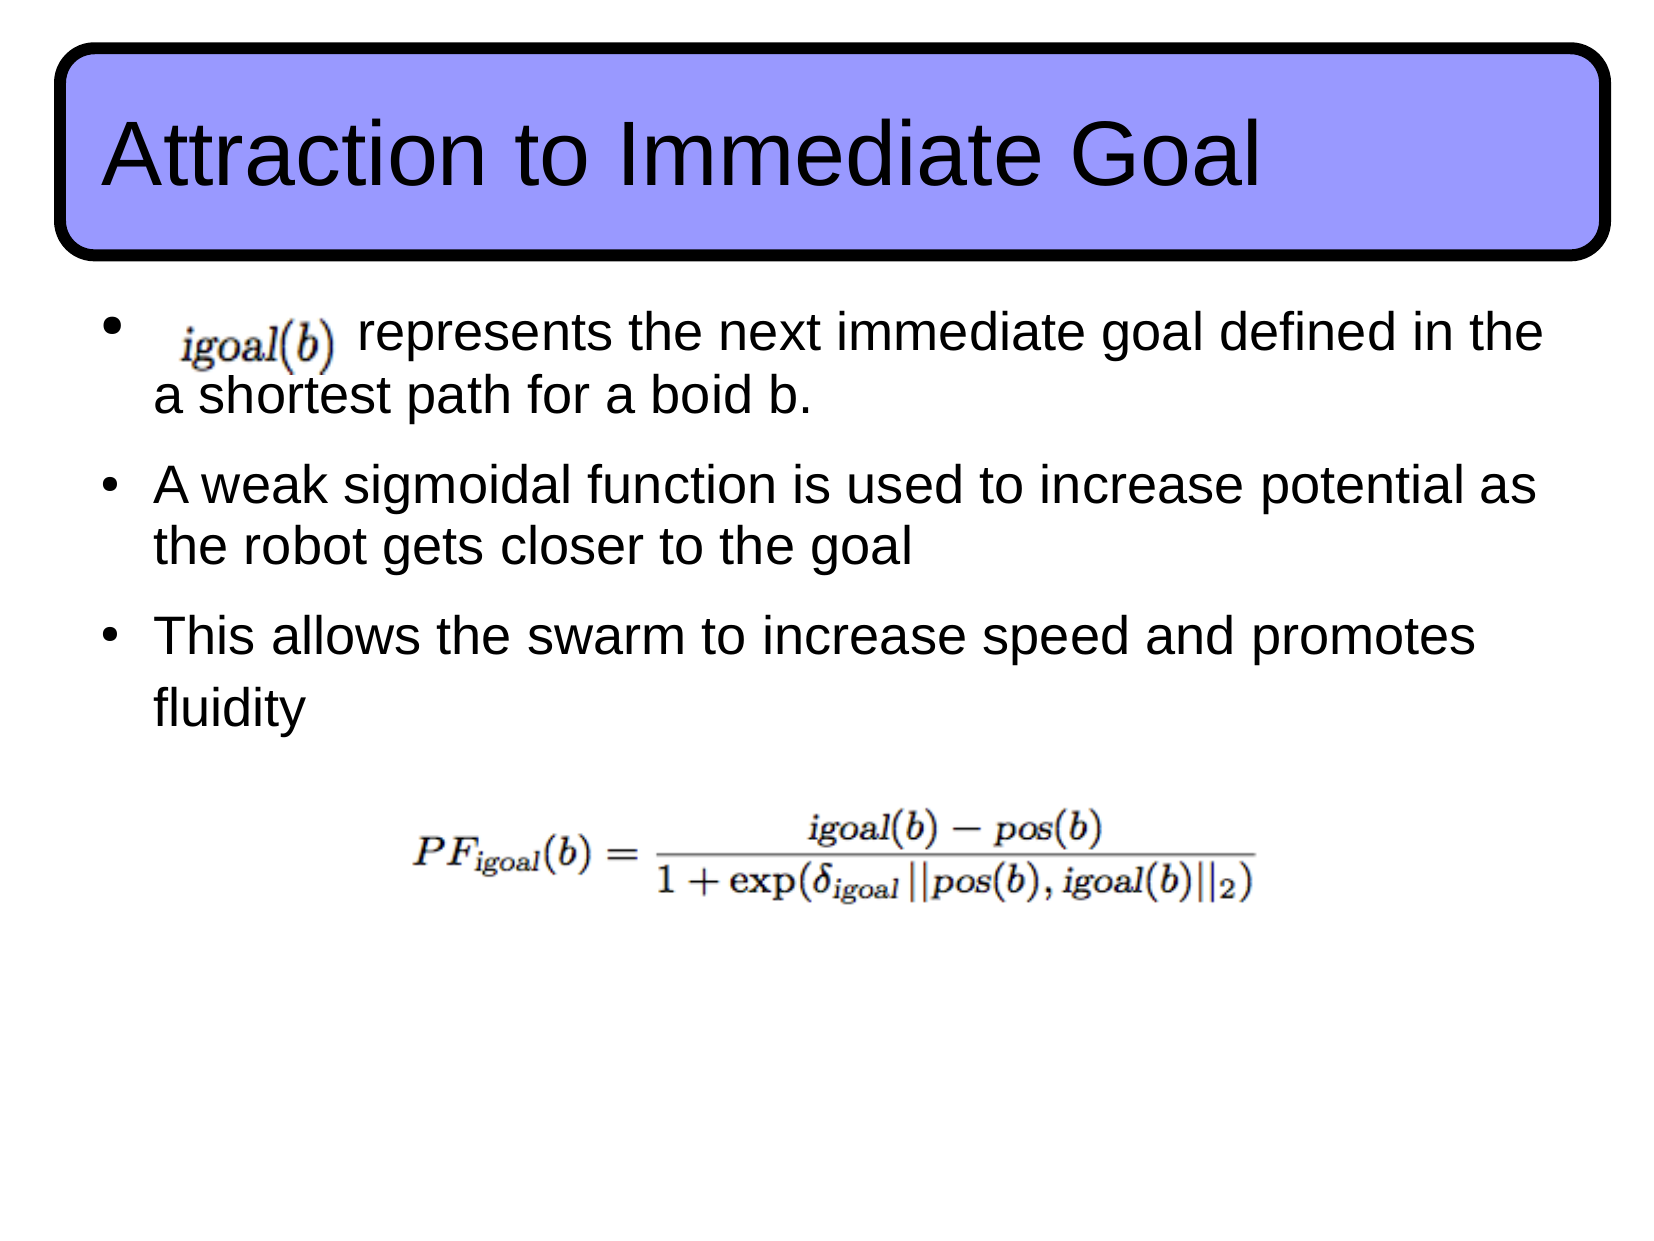

Swarm Motion
Attraction to Immediate Goal
# represents the next immediate goal defined in the a shortest path for a boid b.
A weak sigmoidal function is used to increase potential as the robot gets closer to the goal
This allows the swarm to increase speed and promotes fluidity